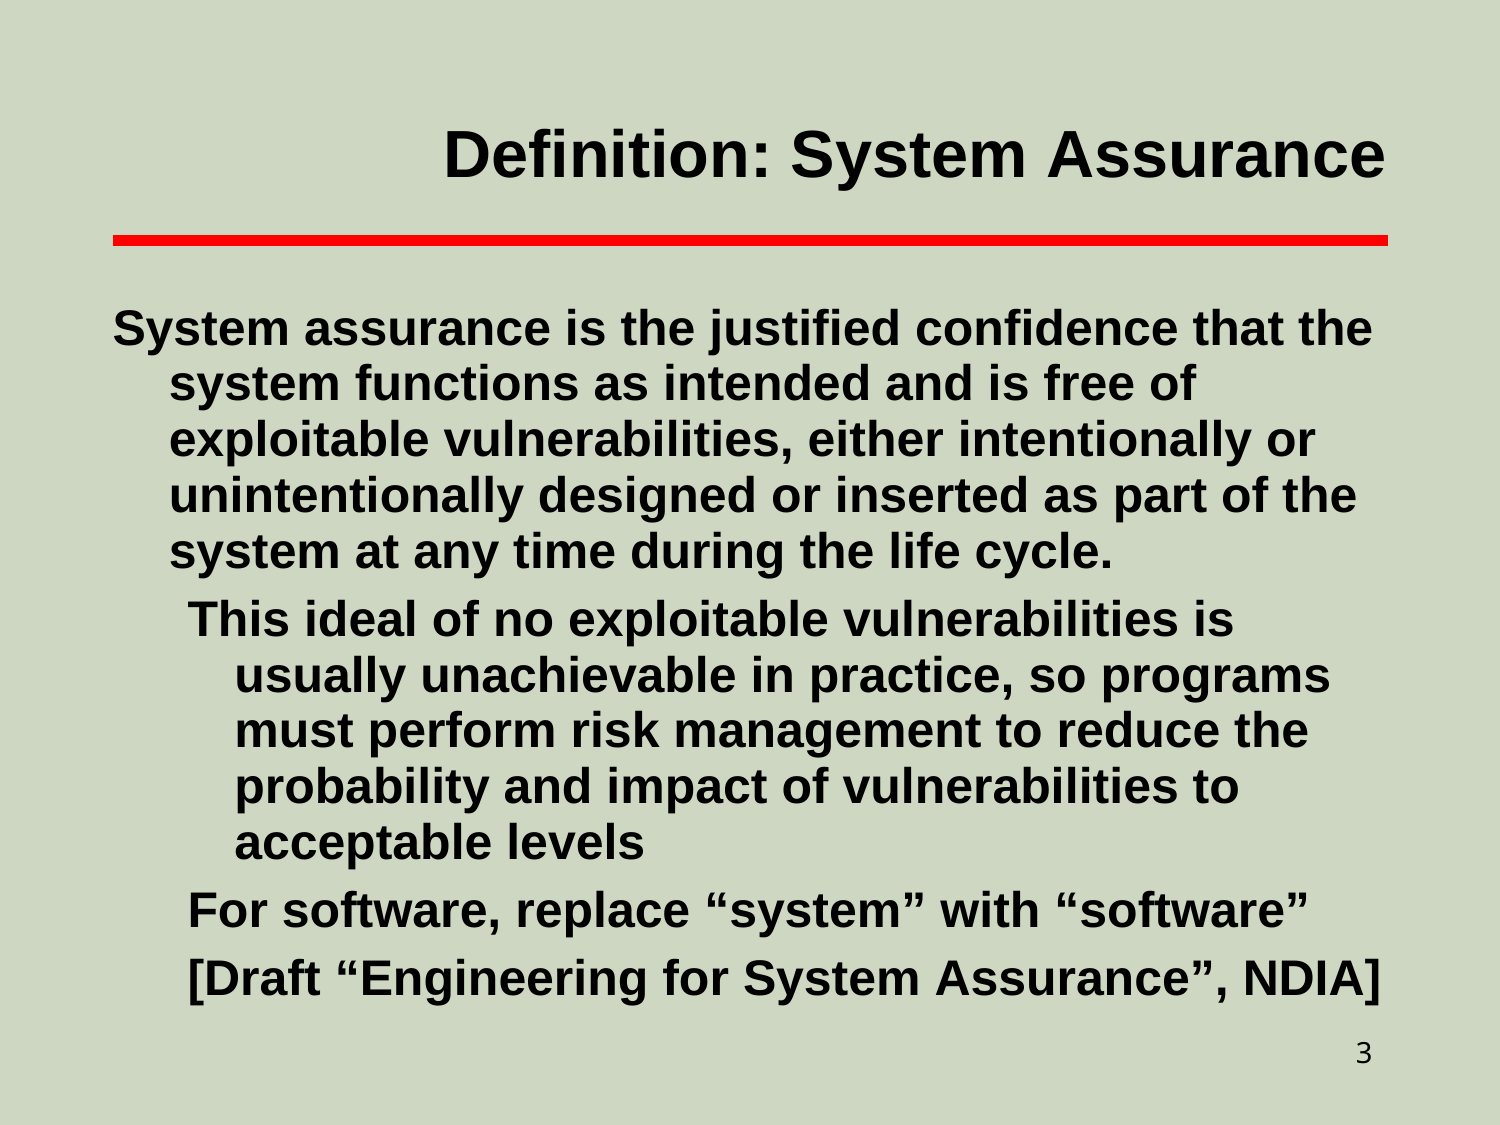

# Definition: System Assurance
System assurance is the justified confidence that the system functions as intended and is free of exploitable vulnerabilities, either intentionally or unintentionally designed or inserted as part of the system at any time during the life cycle.
This ideal of no exploitable vulnerabilities is usually unachievable in practice, so programs must perform risk management to reduce the probability and impact of vulnerabilities to acceptable levels
For software, replace “system” with “software”
[Draft “Engineering for System Assurance”, NDIA]